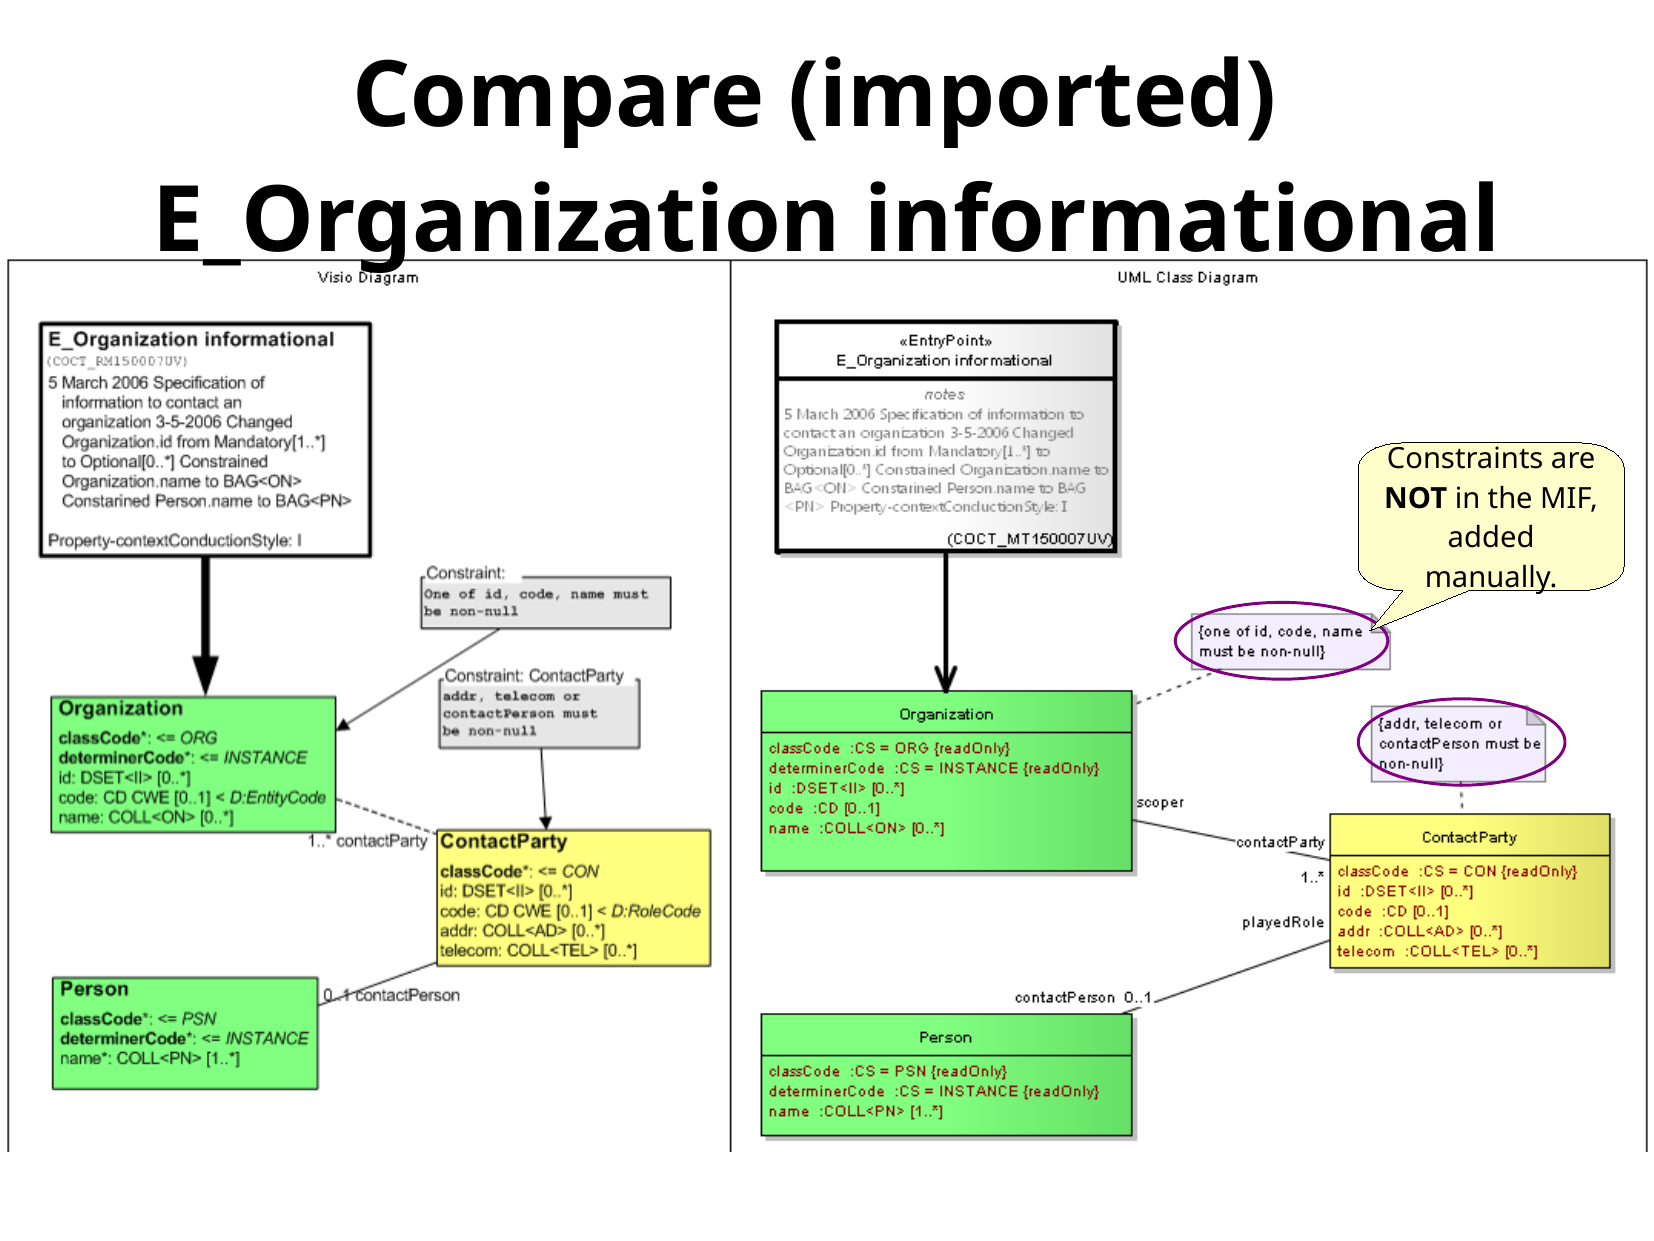

# Compare (imported) E_Organization informational
Constraints are NOT in the MIF, added manually.